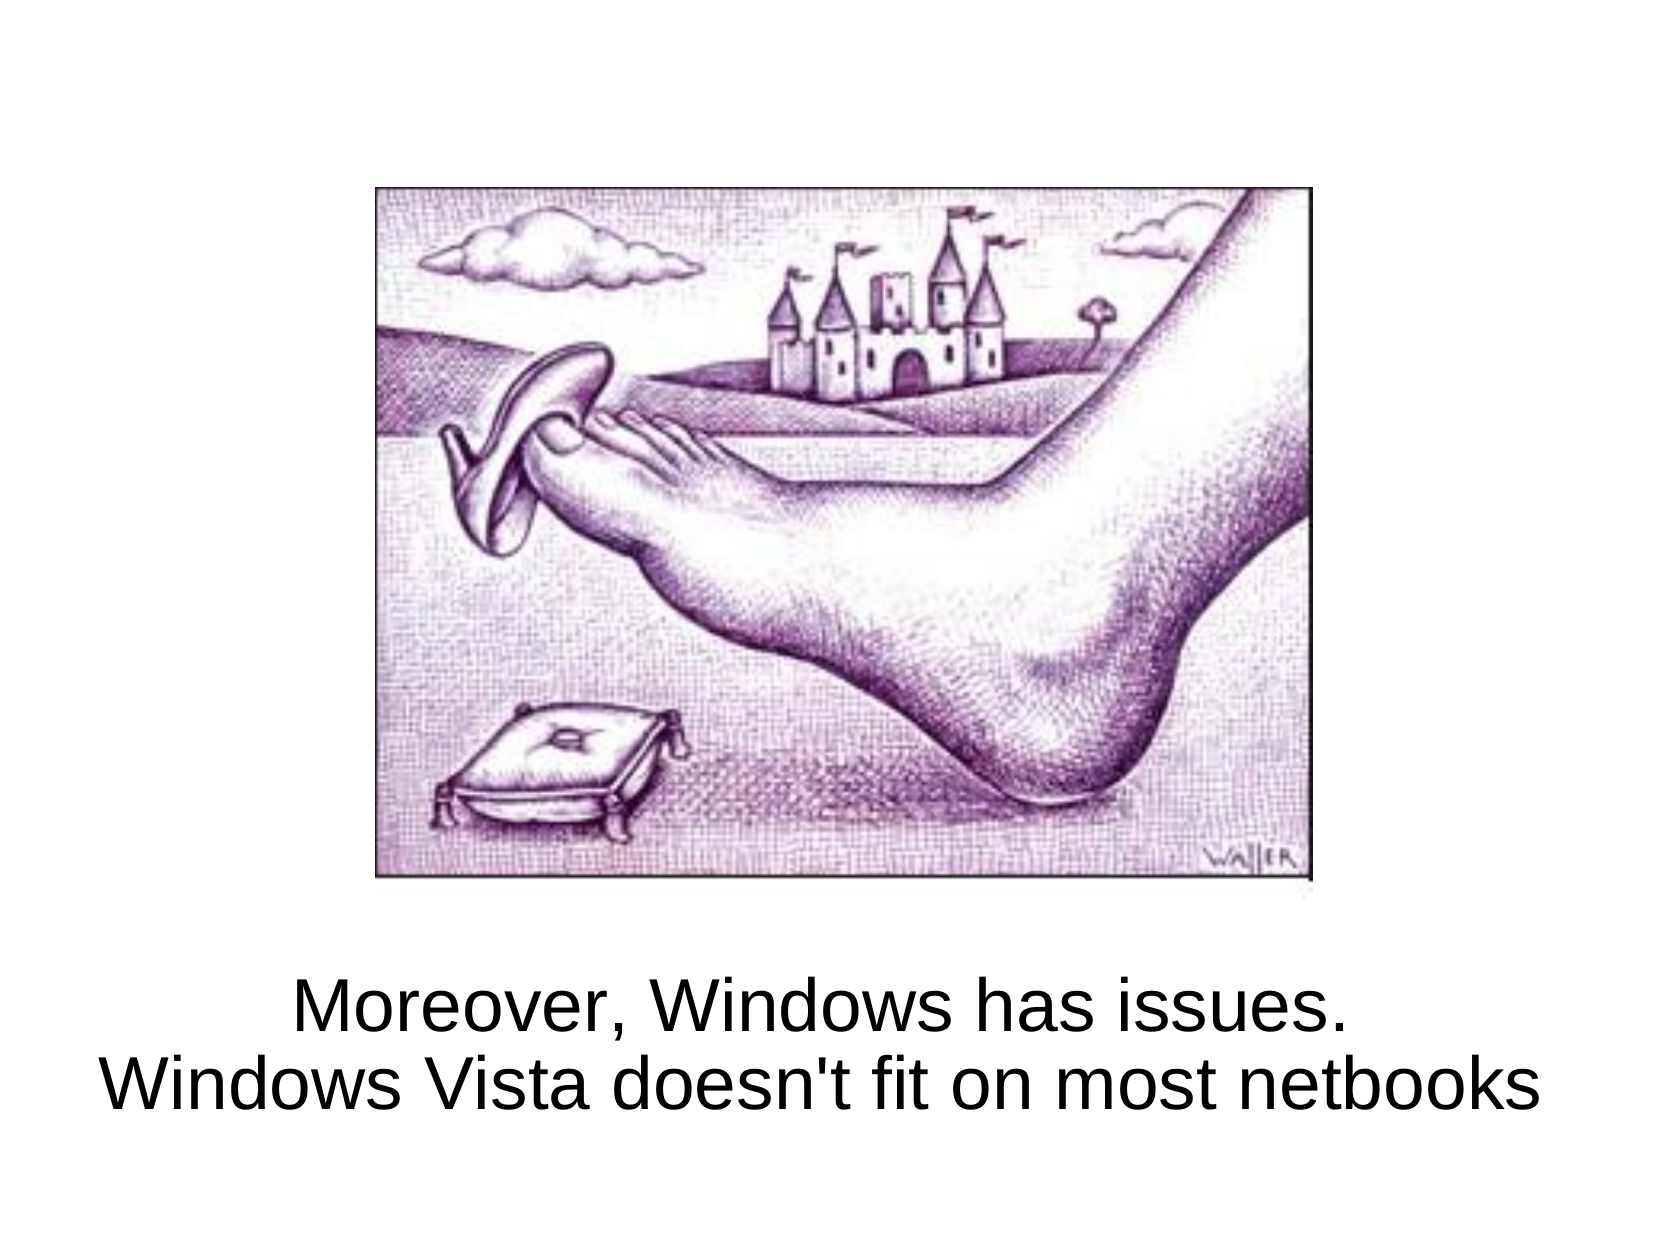

# Moreover, Windows has issues. Windows Vista doesn't fit on most netbooks